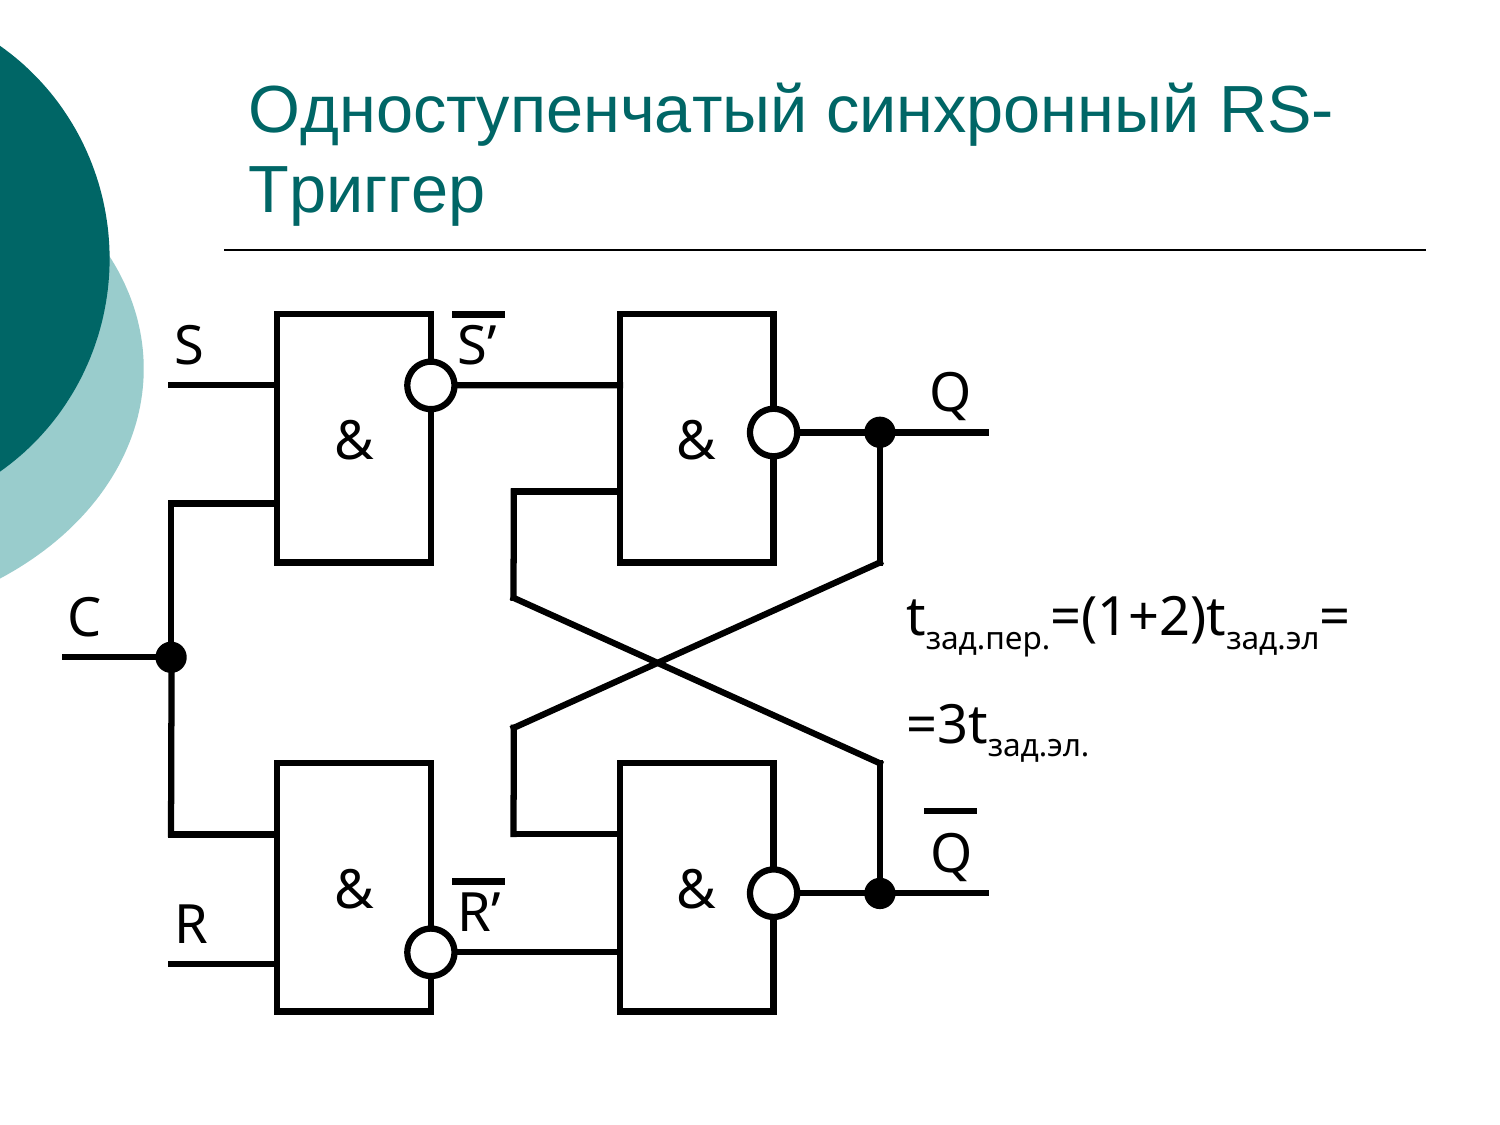

# Одноступенчатый синхронный RS-Триггер
S
S’
&
&
Q
tзад.пер.=(1+2)tзад.эл=
=3tзад.эл.
С
&
&
Q
R’
R